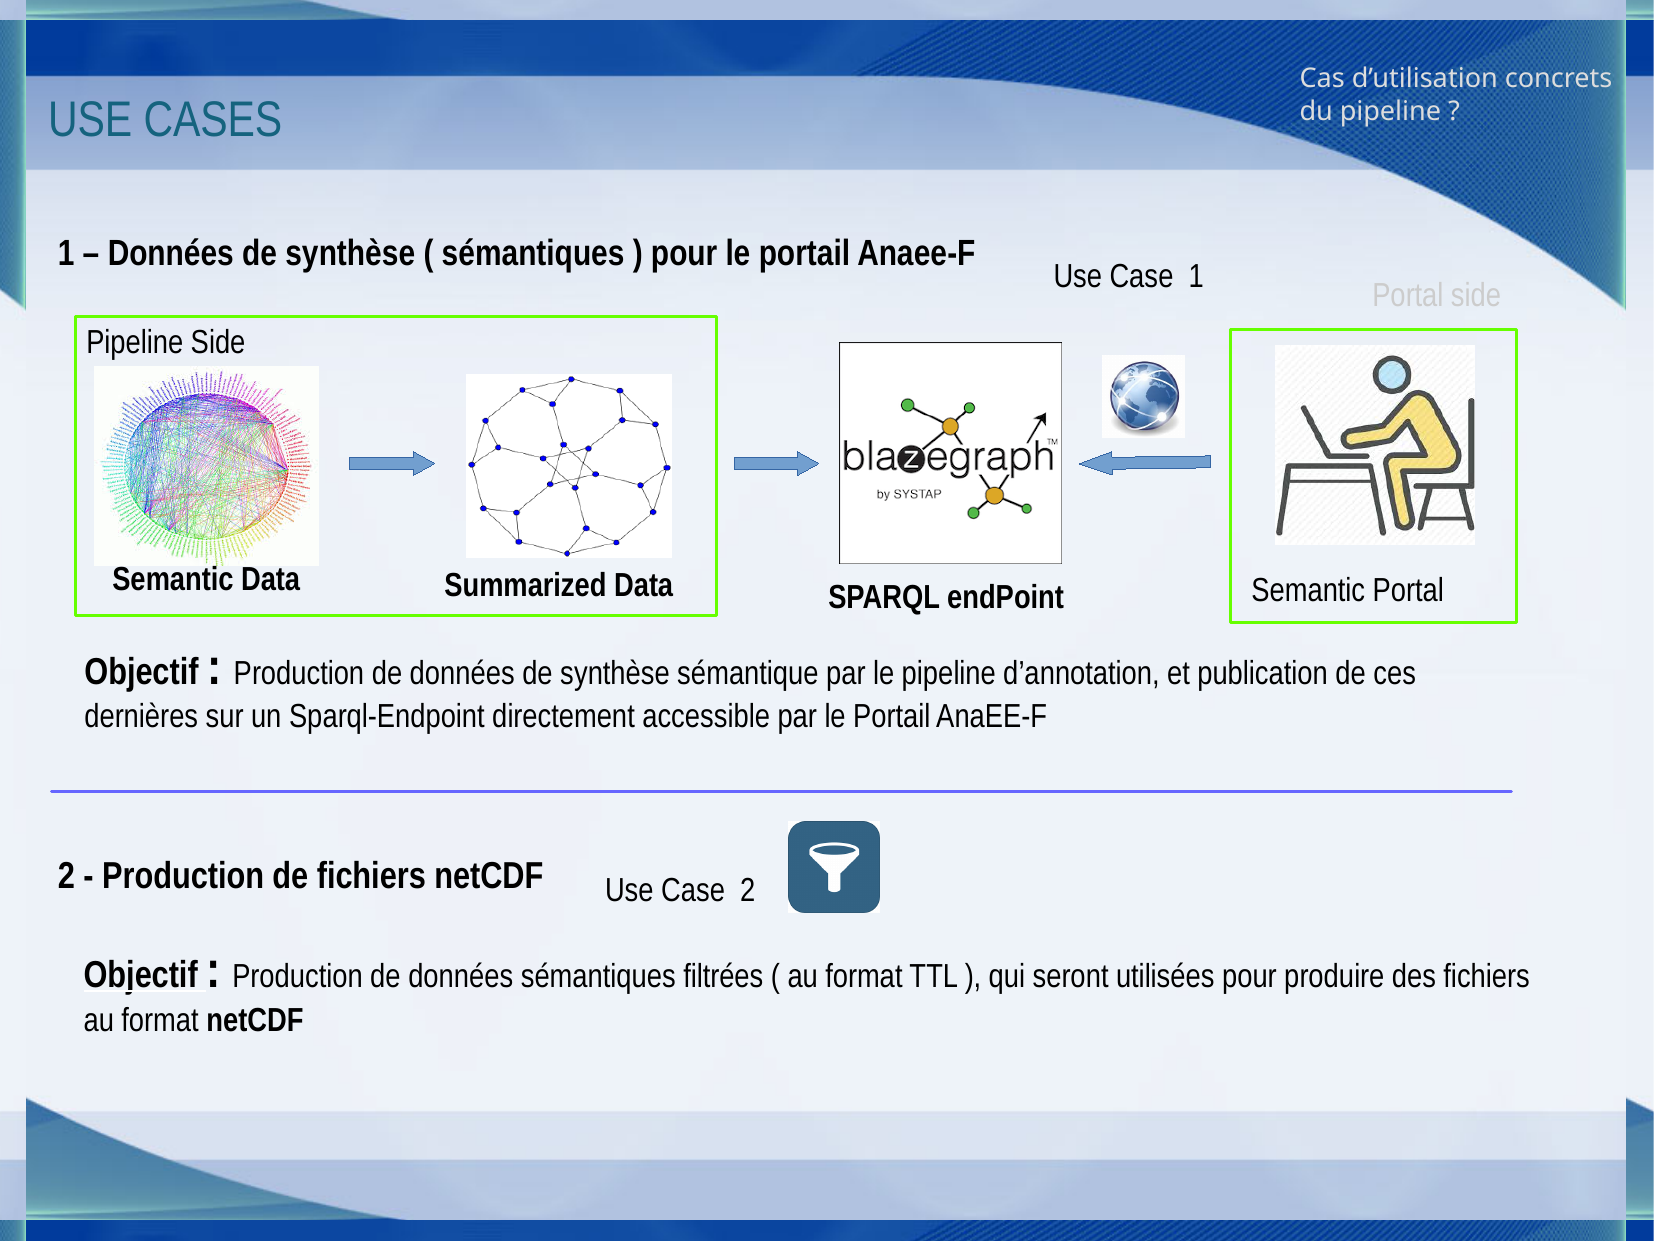

Cas d’utilisation concrets du pipeline ?
USE CASES
1 – Données de synthèse ( sémantiques ) pour le portail Anaee-F
Use Case 1
Portal side
Pipeline Side
Semantic Data
Summarized Data
Semantic Portal
SPARQL endPoint
Objectif : Production de données de synthèse sémantique par le pipeline d’annotation, et publication de ces dernières sur un Sparql-Endpoint directement accessible par le Portail AnaEE-F
2 - Production de fichiers netCDF
Use Case 2
Objectif : Production de données sémantiques filtrées ( au format TTL ), qui seront utilisées pour produire des fichiers au format netCDF